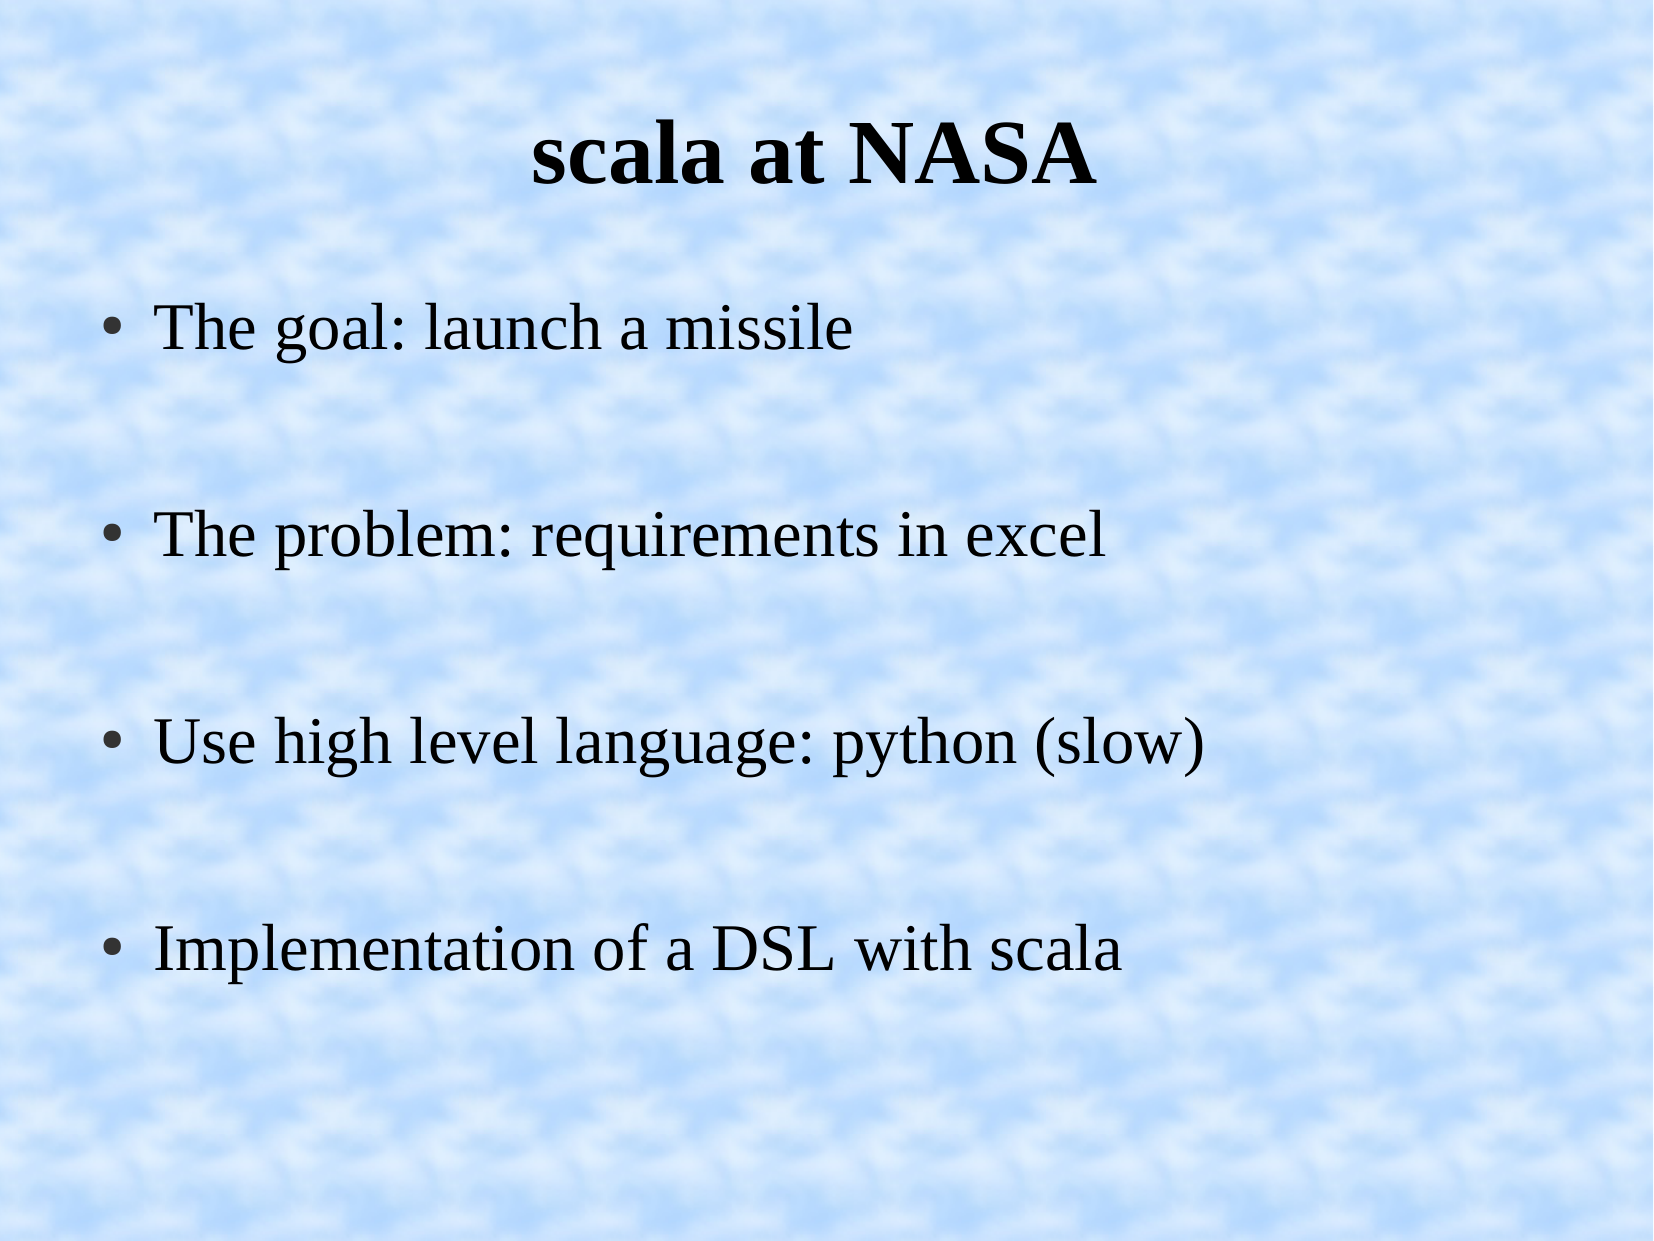

# scala at NASA
The goal: launch a missile
The problem: requirements in excel
Use high level language: python (slow)
Implementation of a DSL with scala